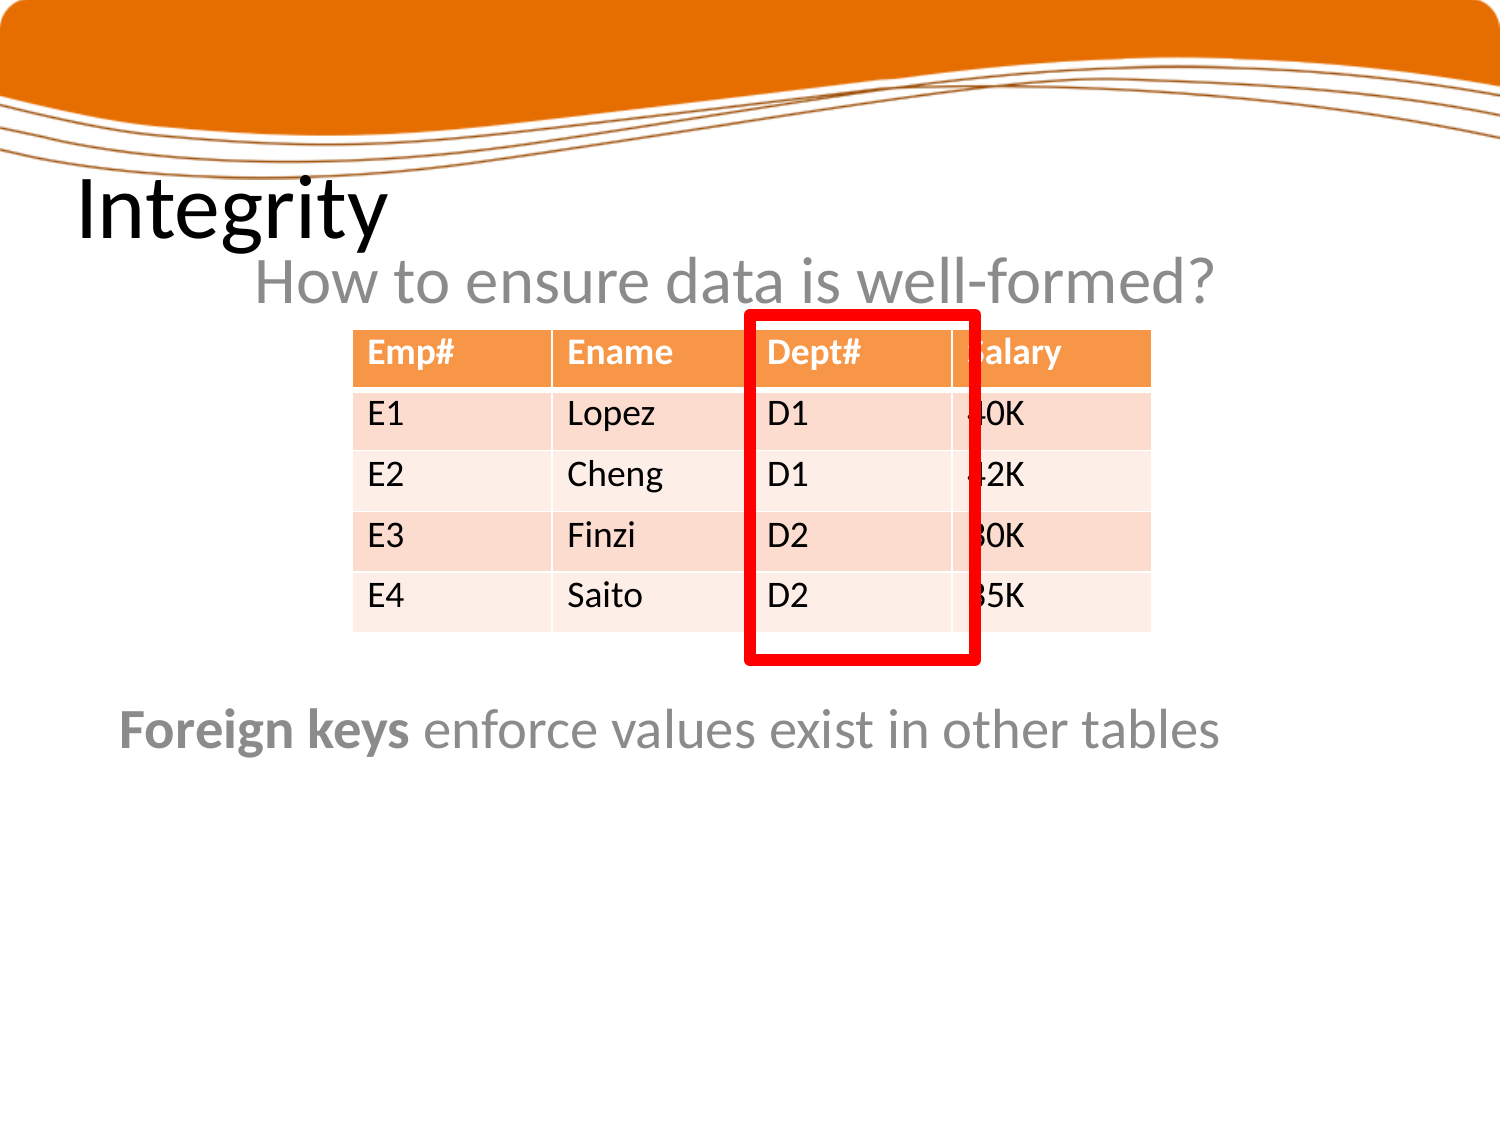

Integrity
How to ensure data is well-formed?
| Emp# | Ename | Dept# | Salary |
| --- | --- | --- | --- |
| E1 | Lopez | D1 | 40K |
| E2 | Cheng | D1 | 42K |
| E3 | Finzi | D2 | 30K |
| E4 | Saito | D2 | 35K |
Foreign keys enforce values exist in other tables